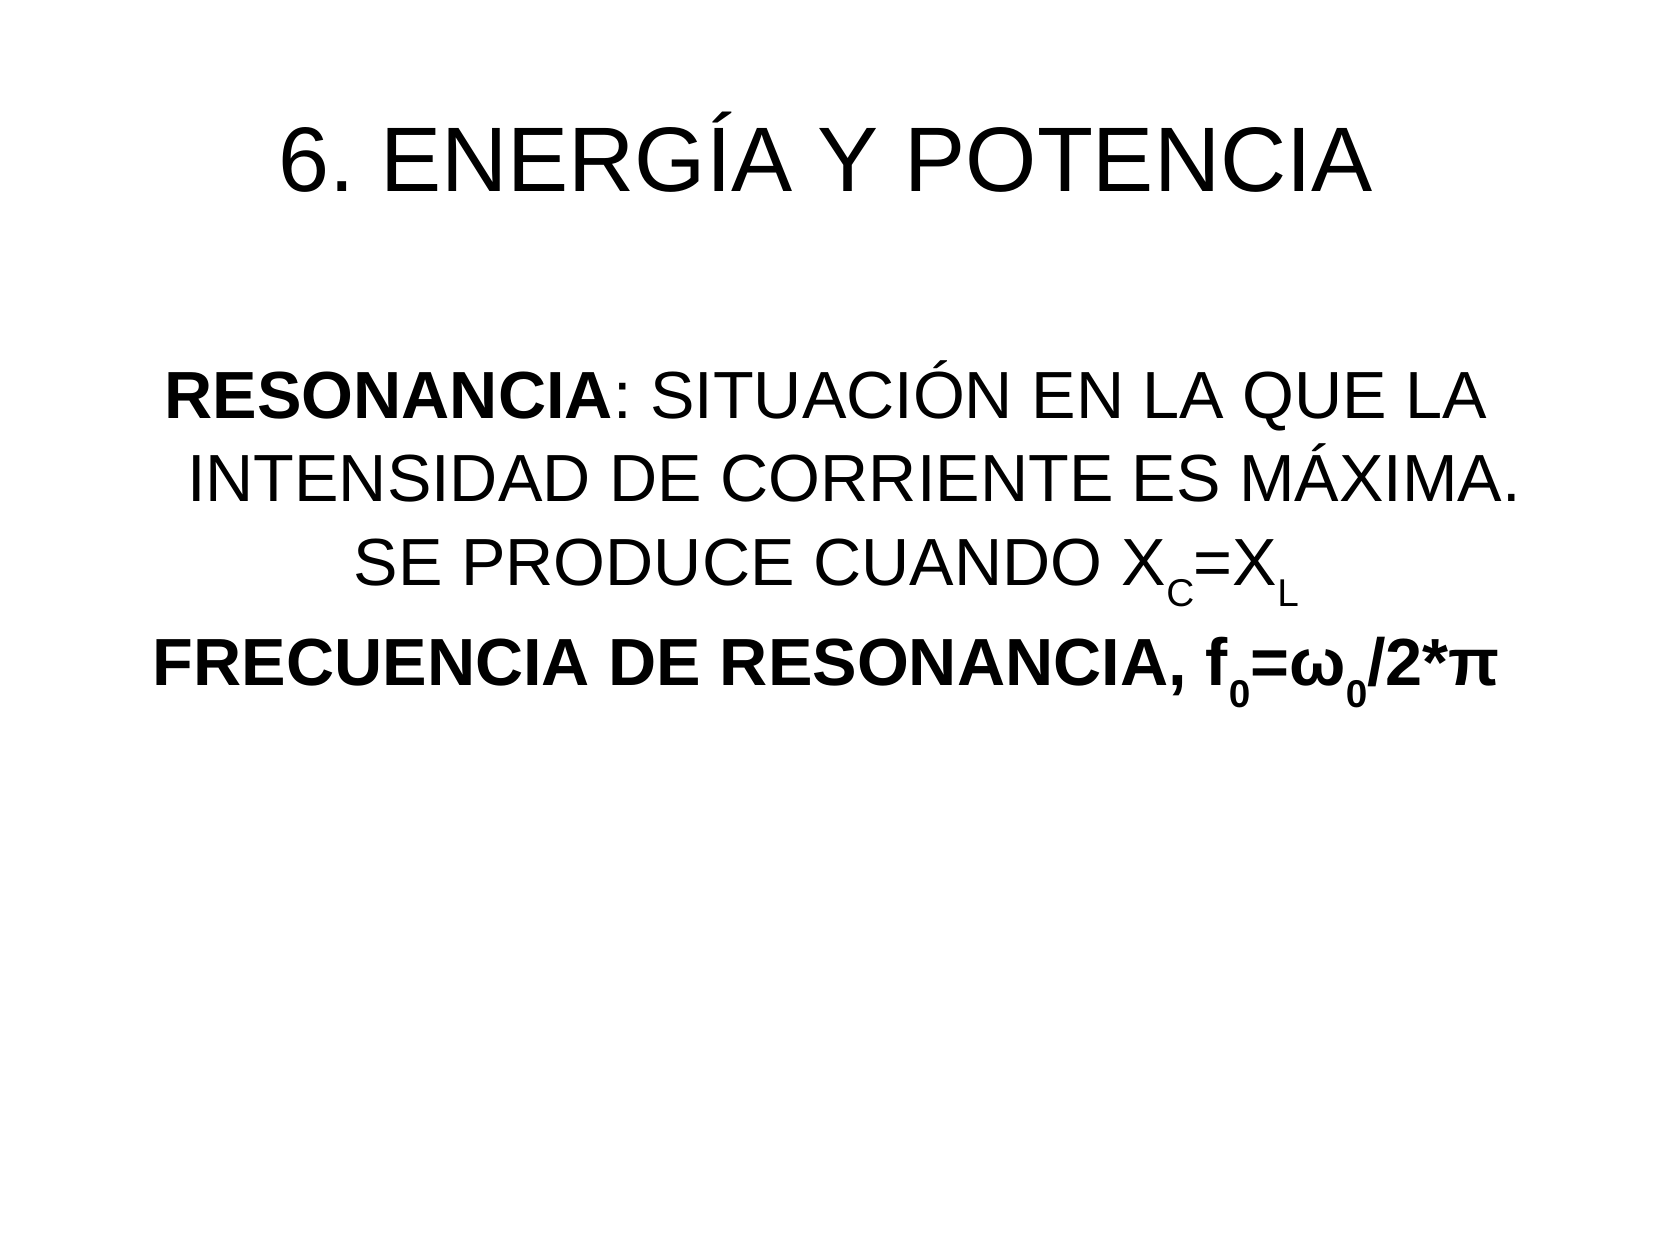

# 6. ENERGÍA Y POTENCIA
RESONANCIA: SITUACIÓN EN LA QUE LA INTENSIDAD DE CORRIENTE ES MÁXIMA.
SE PRODUCE CUANDO XC=XL
FRECUENCIA DE RESONANCIA, f0=ω0/2*π